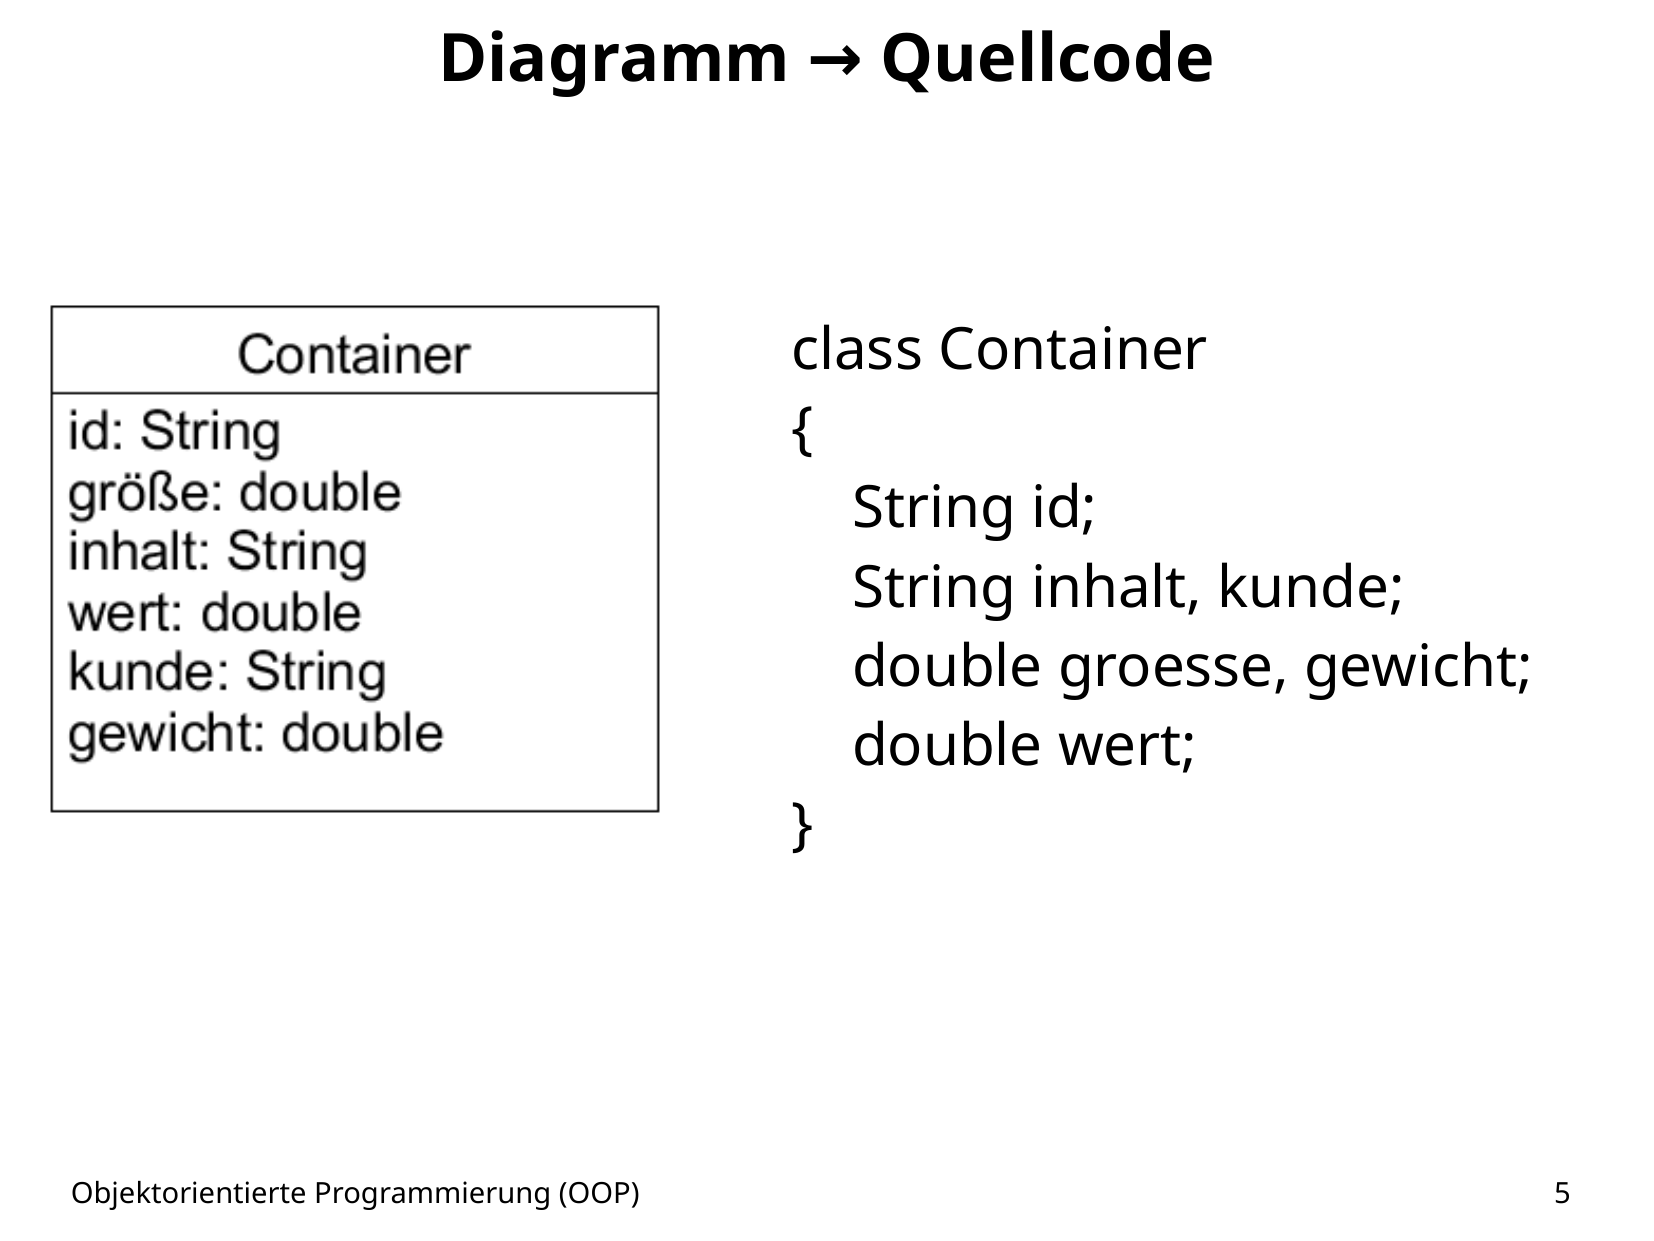

# Diagramm → Quellcode
class Container
{
 String id;
 String inhalt, kunde;
 double groesse, gewicht;
 double wert;
}
Objektorientierte Programmierung (OOP)
5